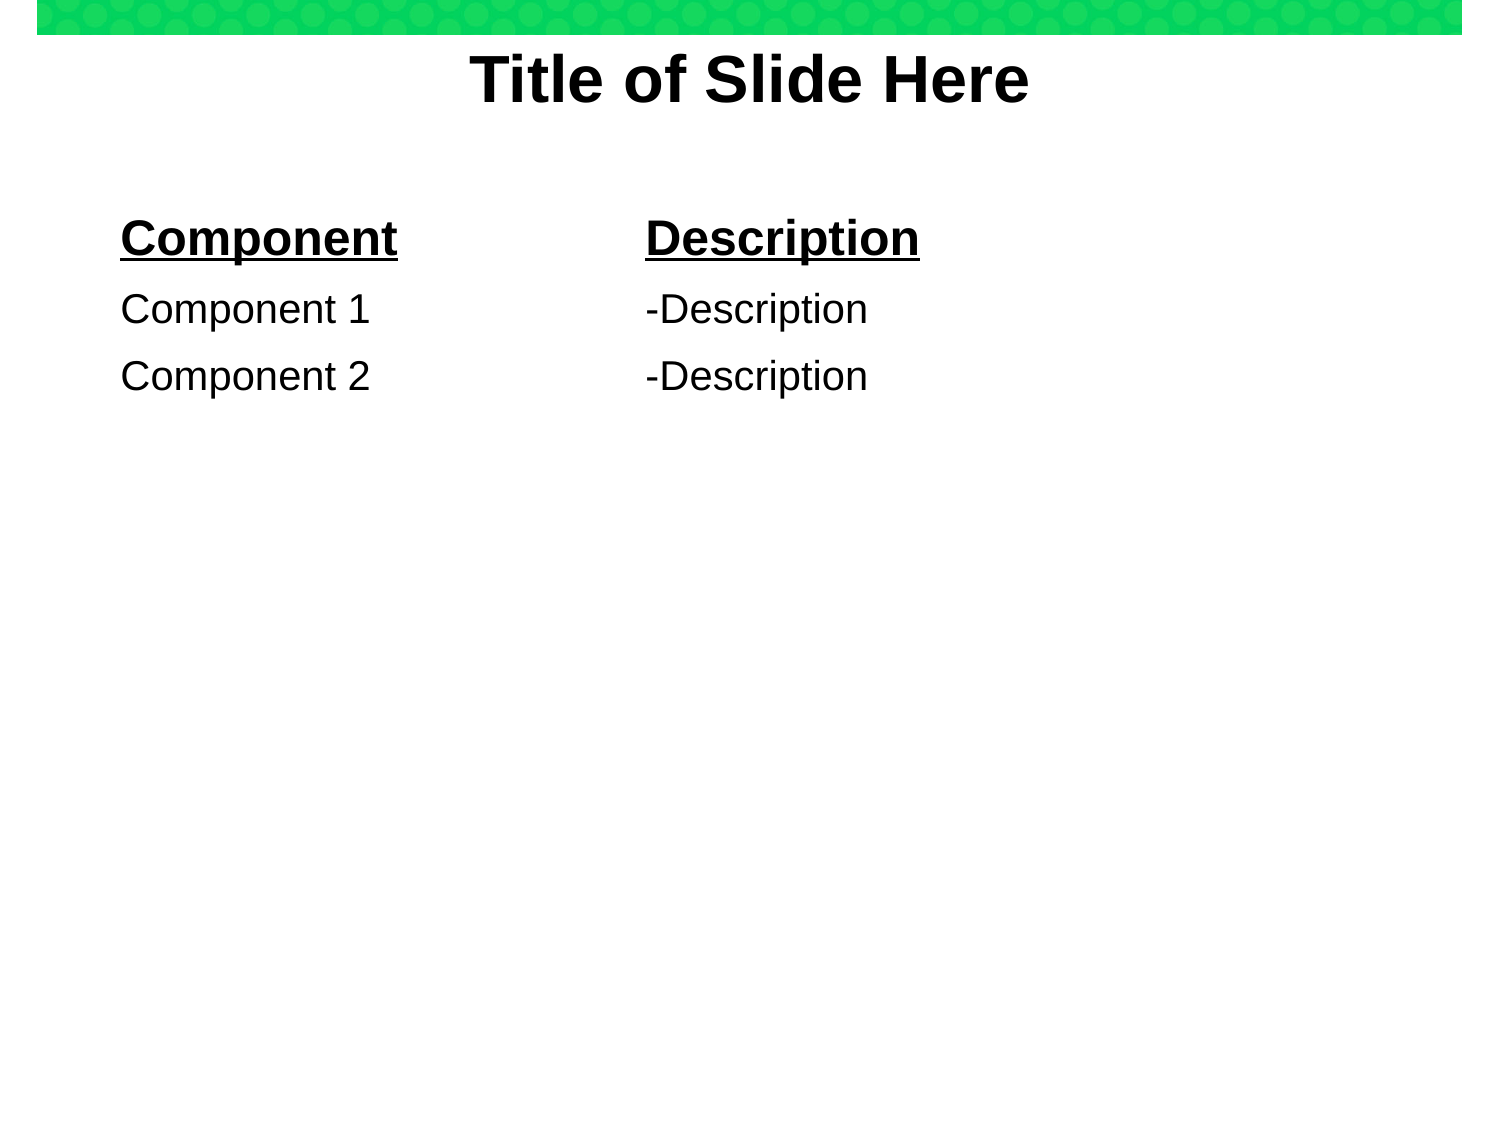

# Title of Slide Here
Component 				Description
Component 1				-Description
Component 2				-Description